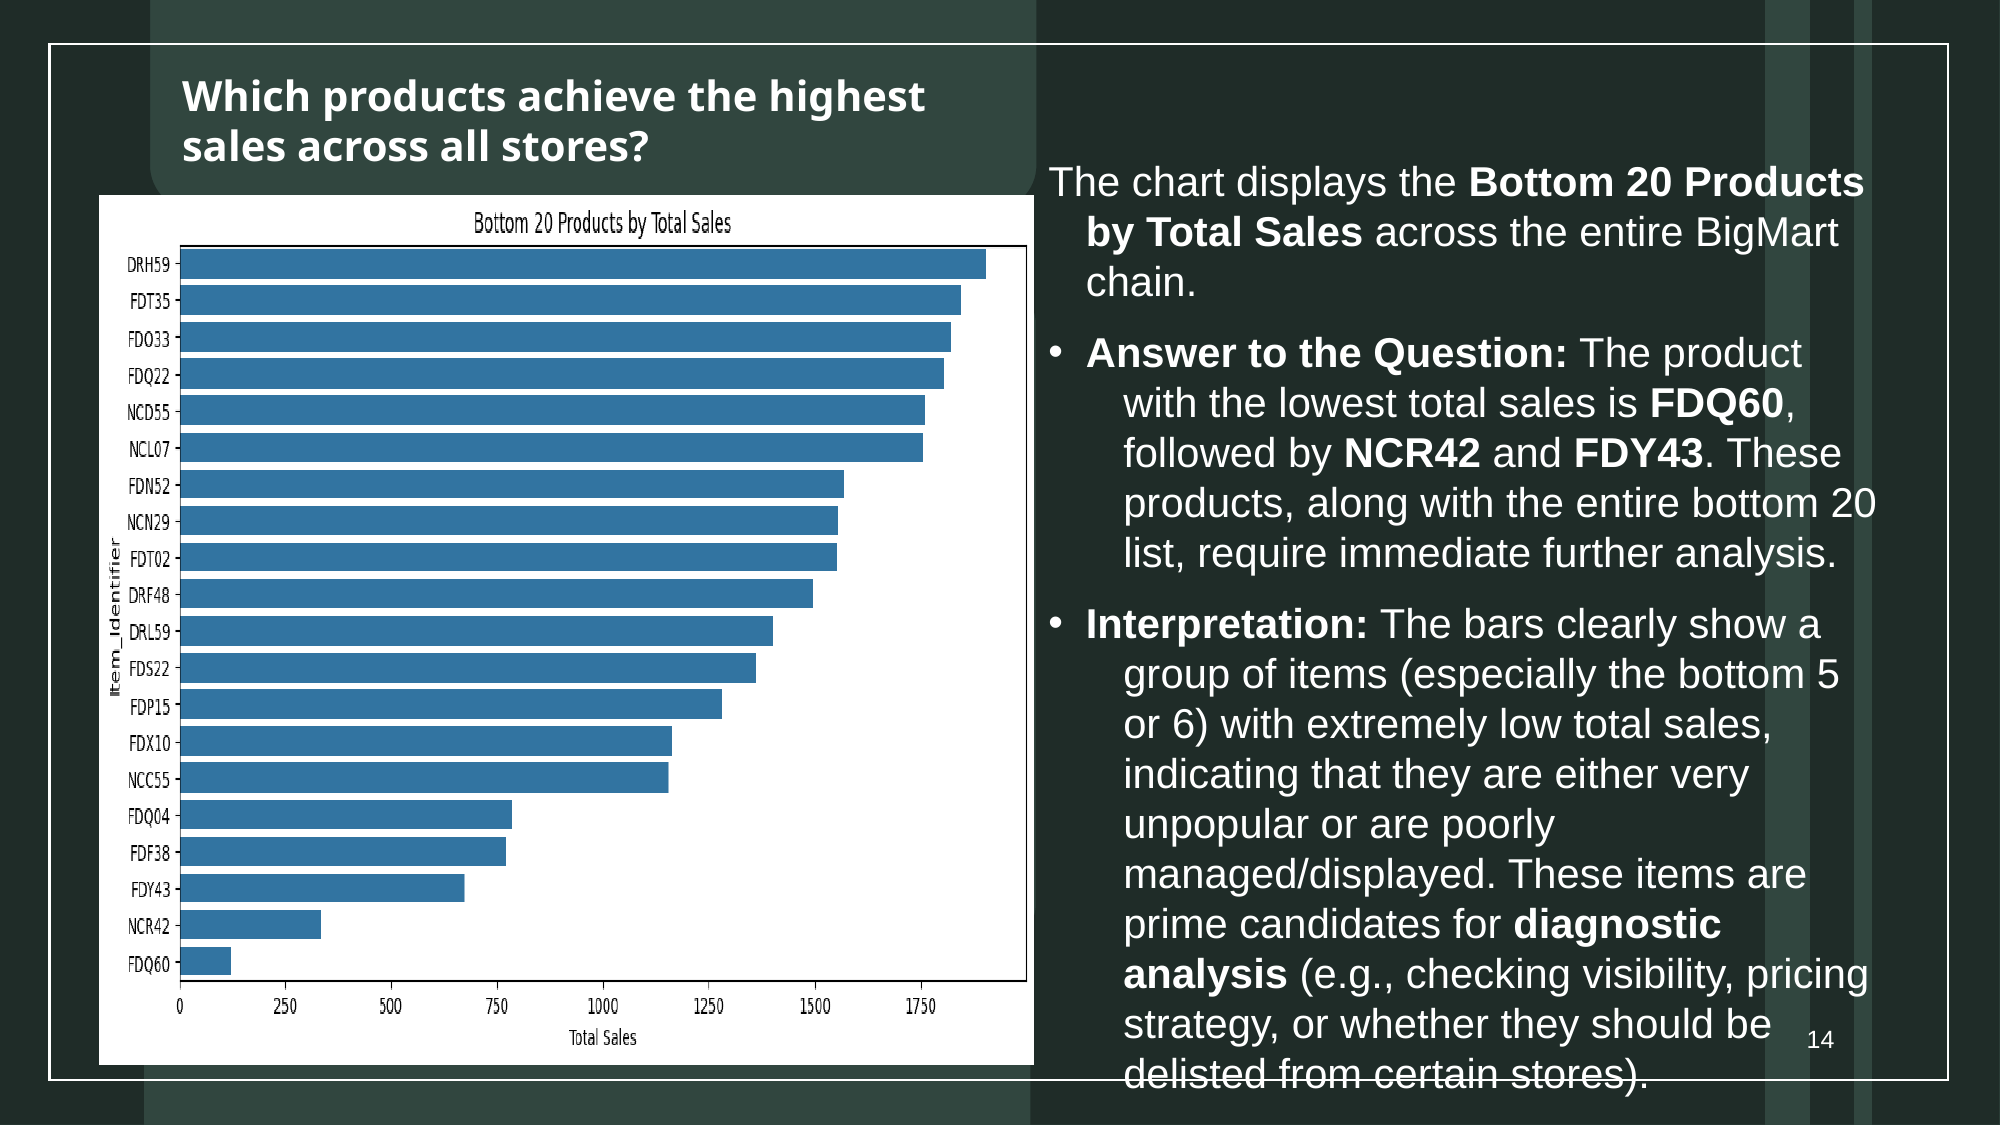

# Which products achieve the highest sales across all stores?
The chart displays the Bottom 20 Products by Total Sales across the entire BigMart chain.
Answer to the Question: The product with the lowest total sales is FDQ60, followed by NCR42 and FDY43. These products, along with the entire bottom 20 list, require immediate further analysis.
Interpretation: The bars clearly show a group of items (especially the bottom 5 or 6) with extremely low total sales, indicating that they are either very unpopular or are poorly managed/displayed. These items are prime candidates for diagnostic analysis (e.g., checking visibility, pricing strategy, or whether they should be delisted from certain stores).